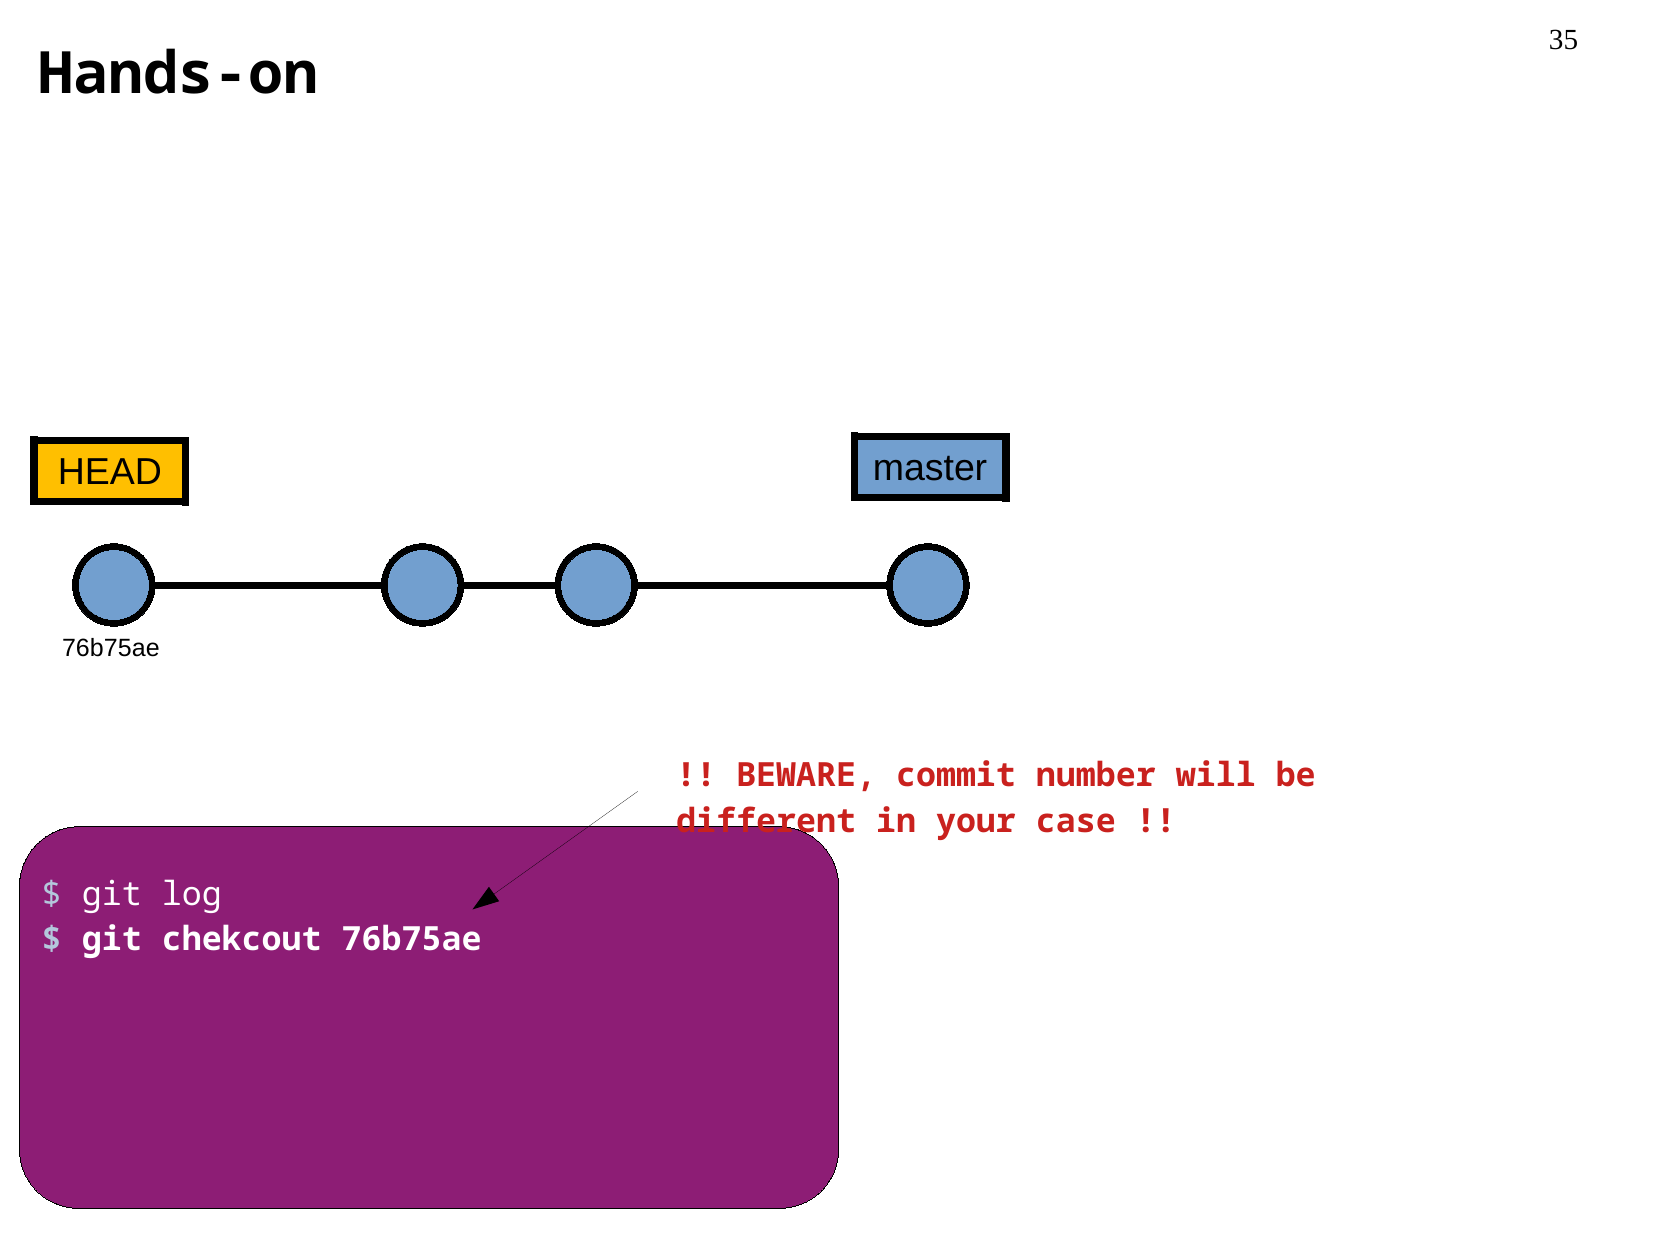

35
Hands-on
master
HEAD
76b75ae
!! BEWARE, commit number will be different in your case !!
$ git log
$ git chekcout 76b75ae